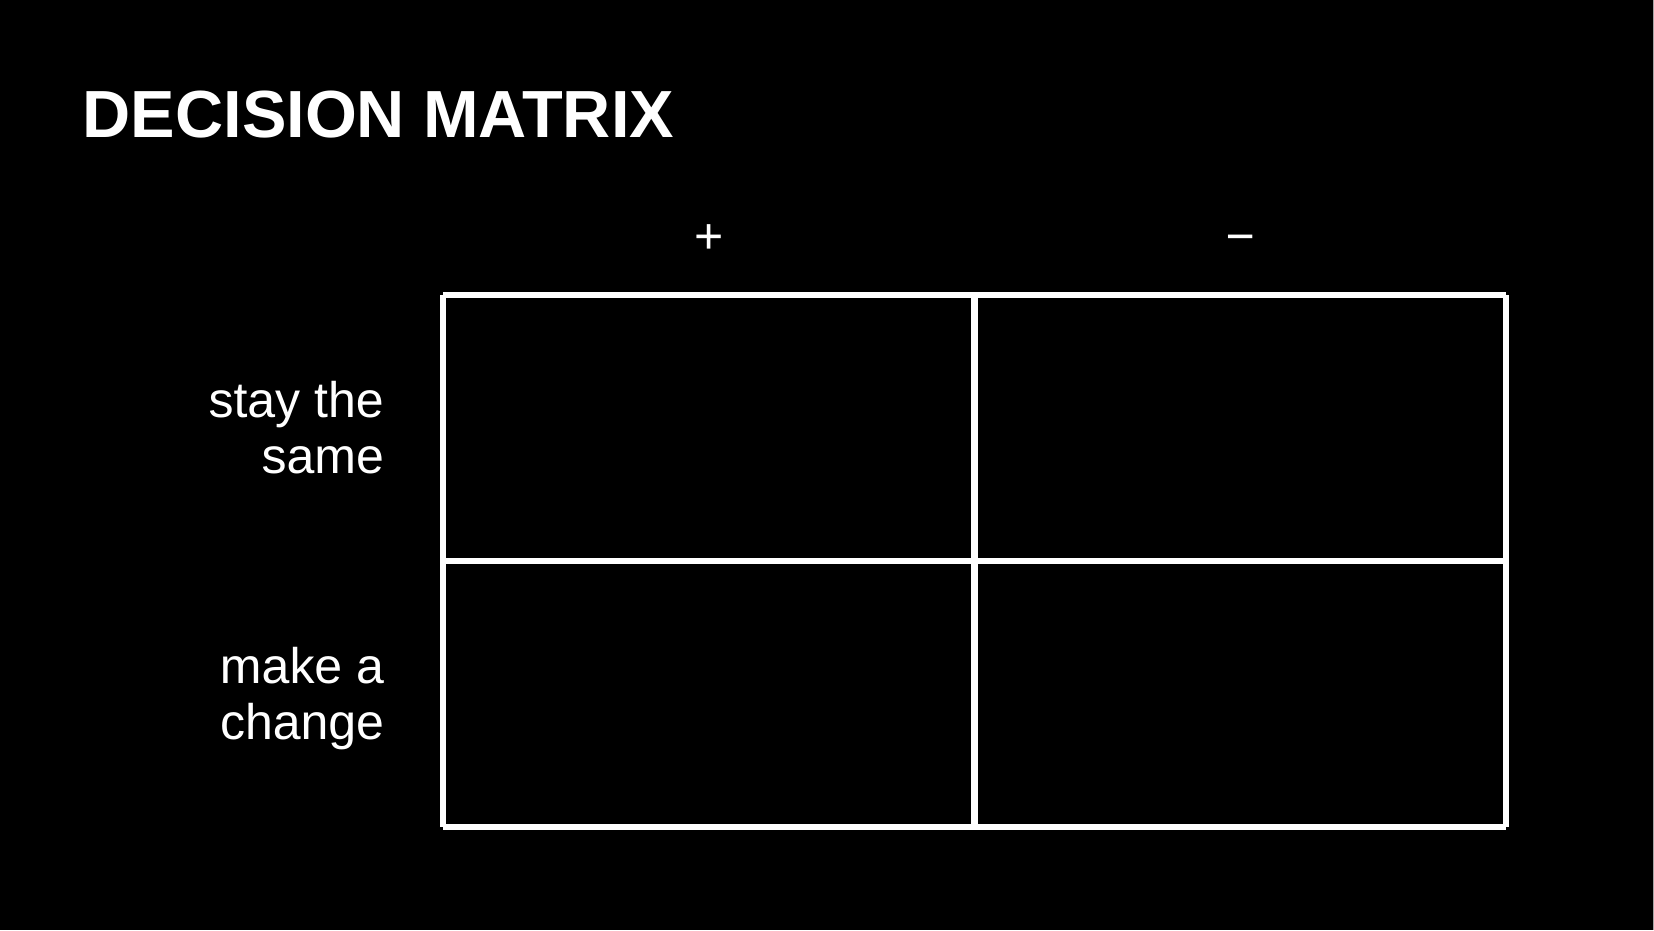

# DECISION MATRIX
+
−
stay the same
make a change